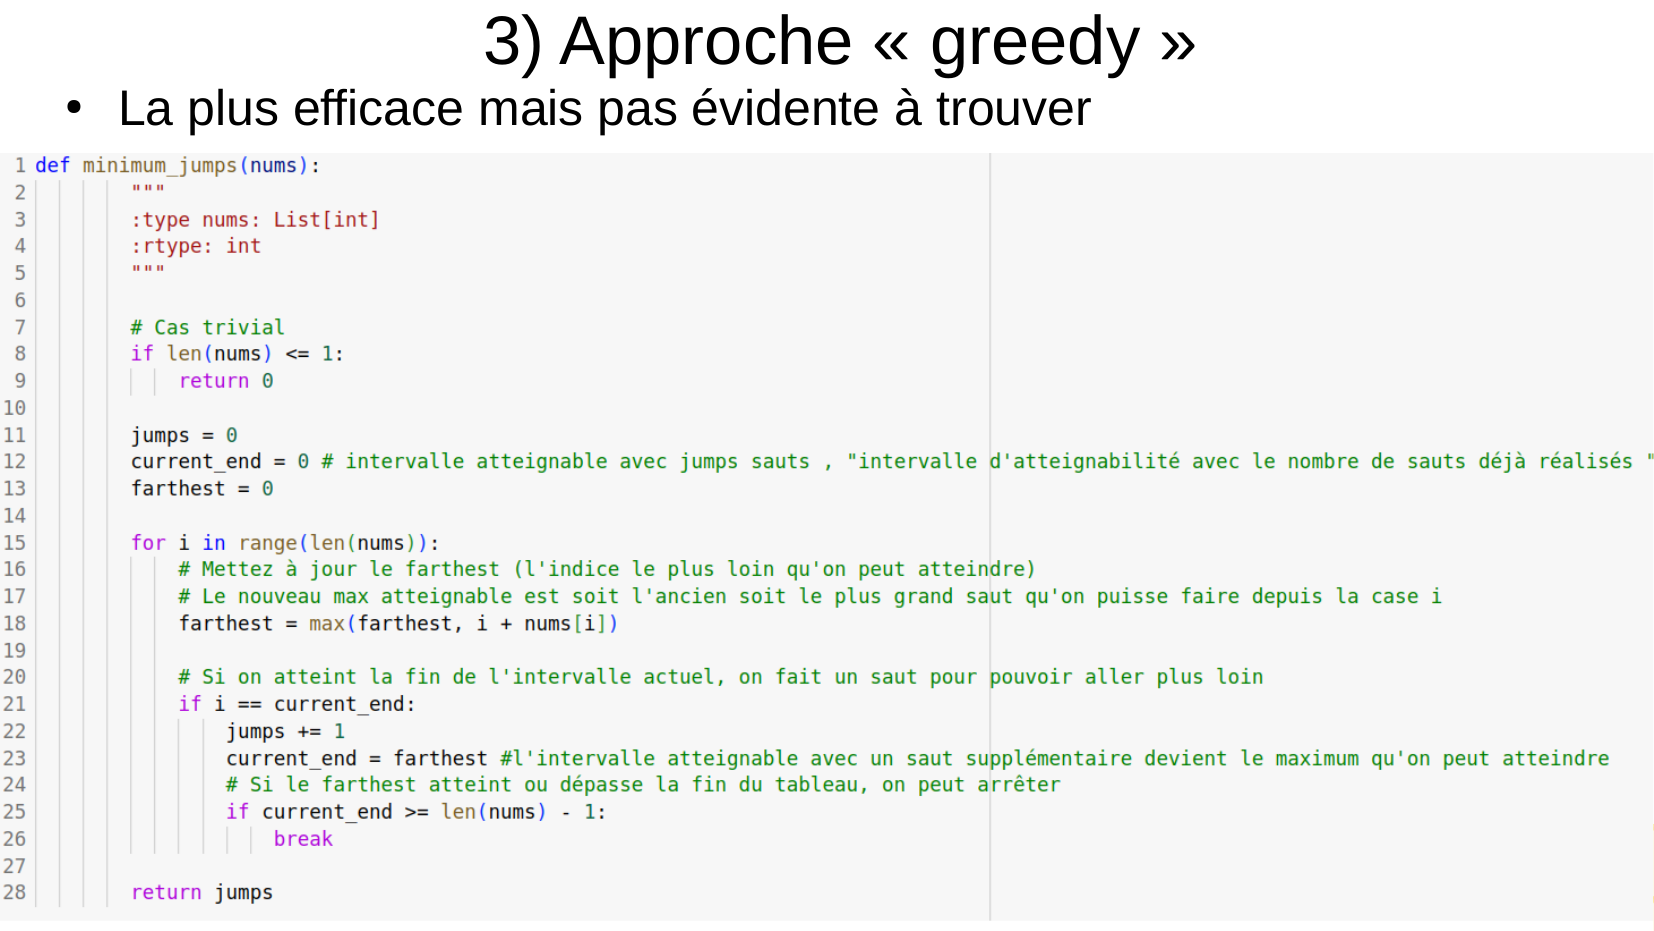

# 3) Approche « greedy »
La plus efficace mais pas évidente à trouver